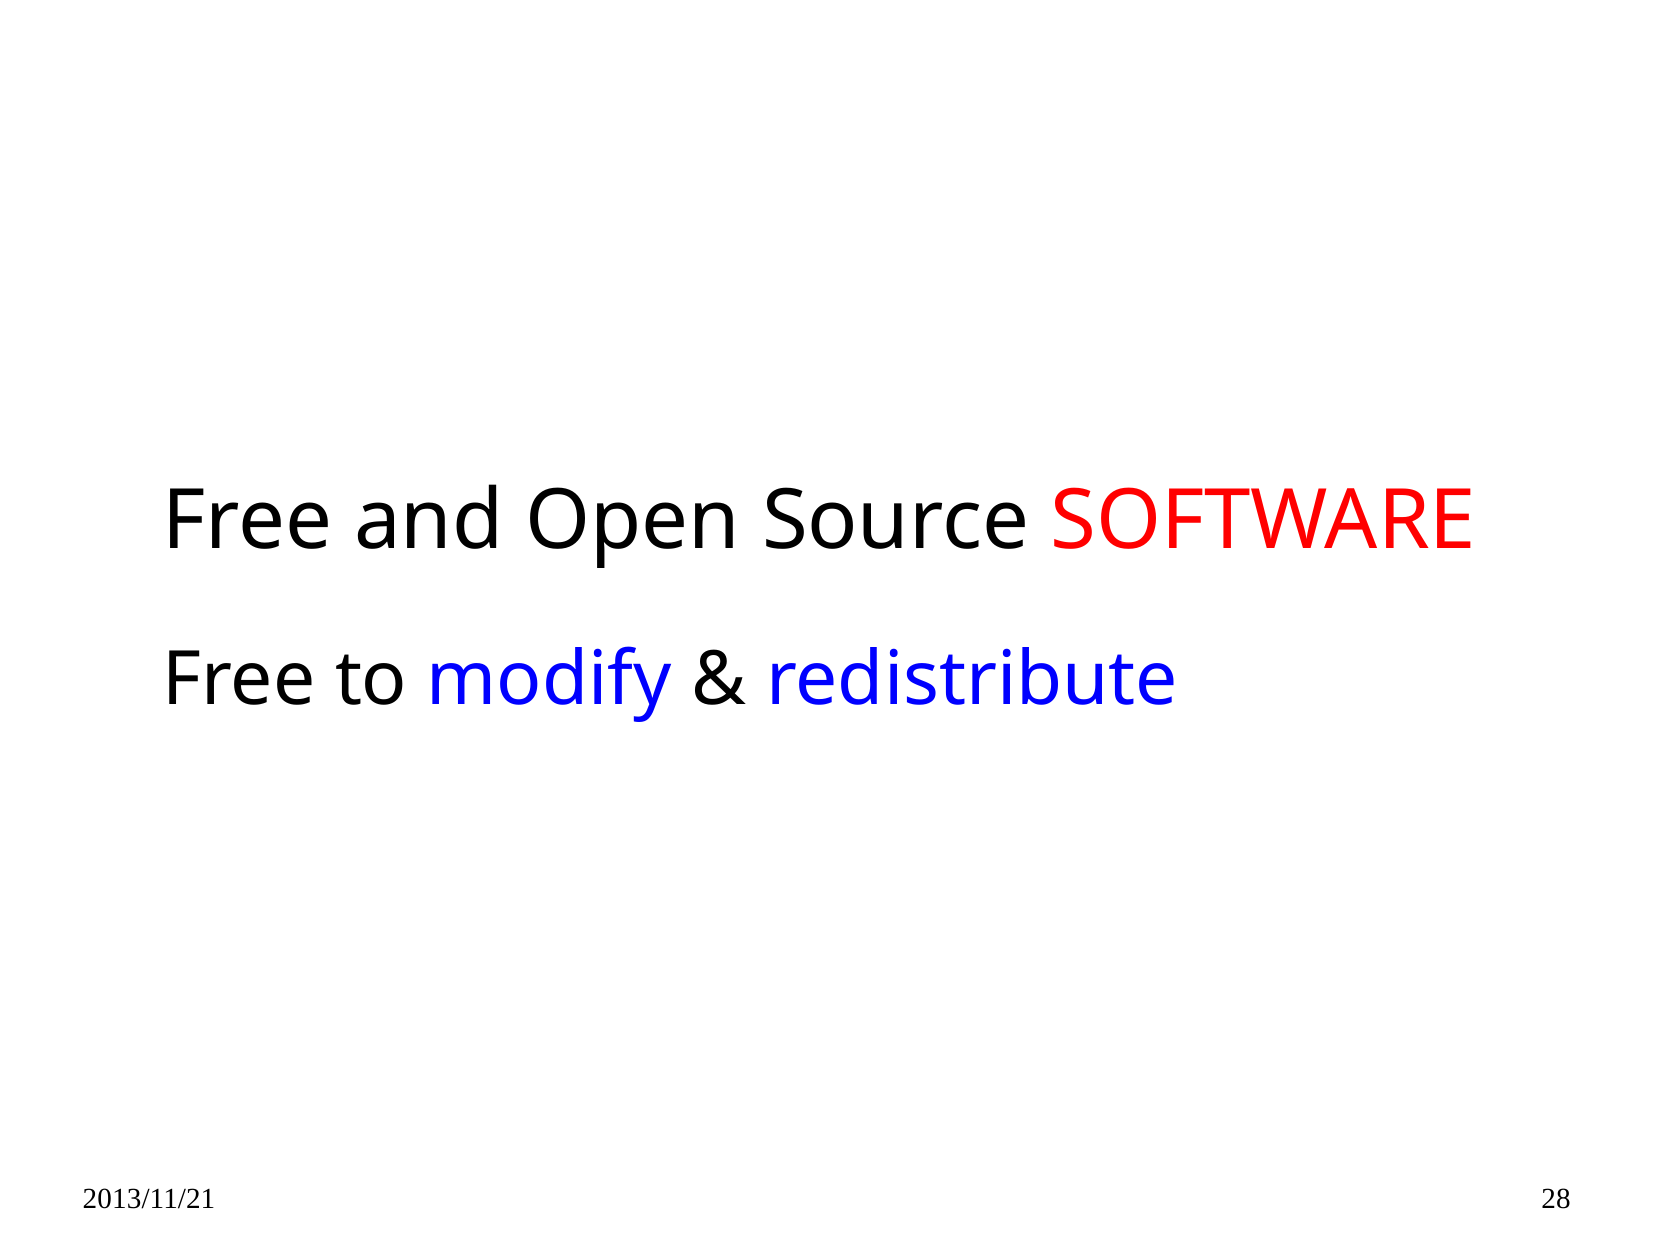

Free and Open Source SOFTWARE
Free to modify & redistribute
2013/11/21
28